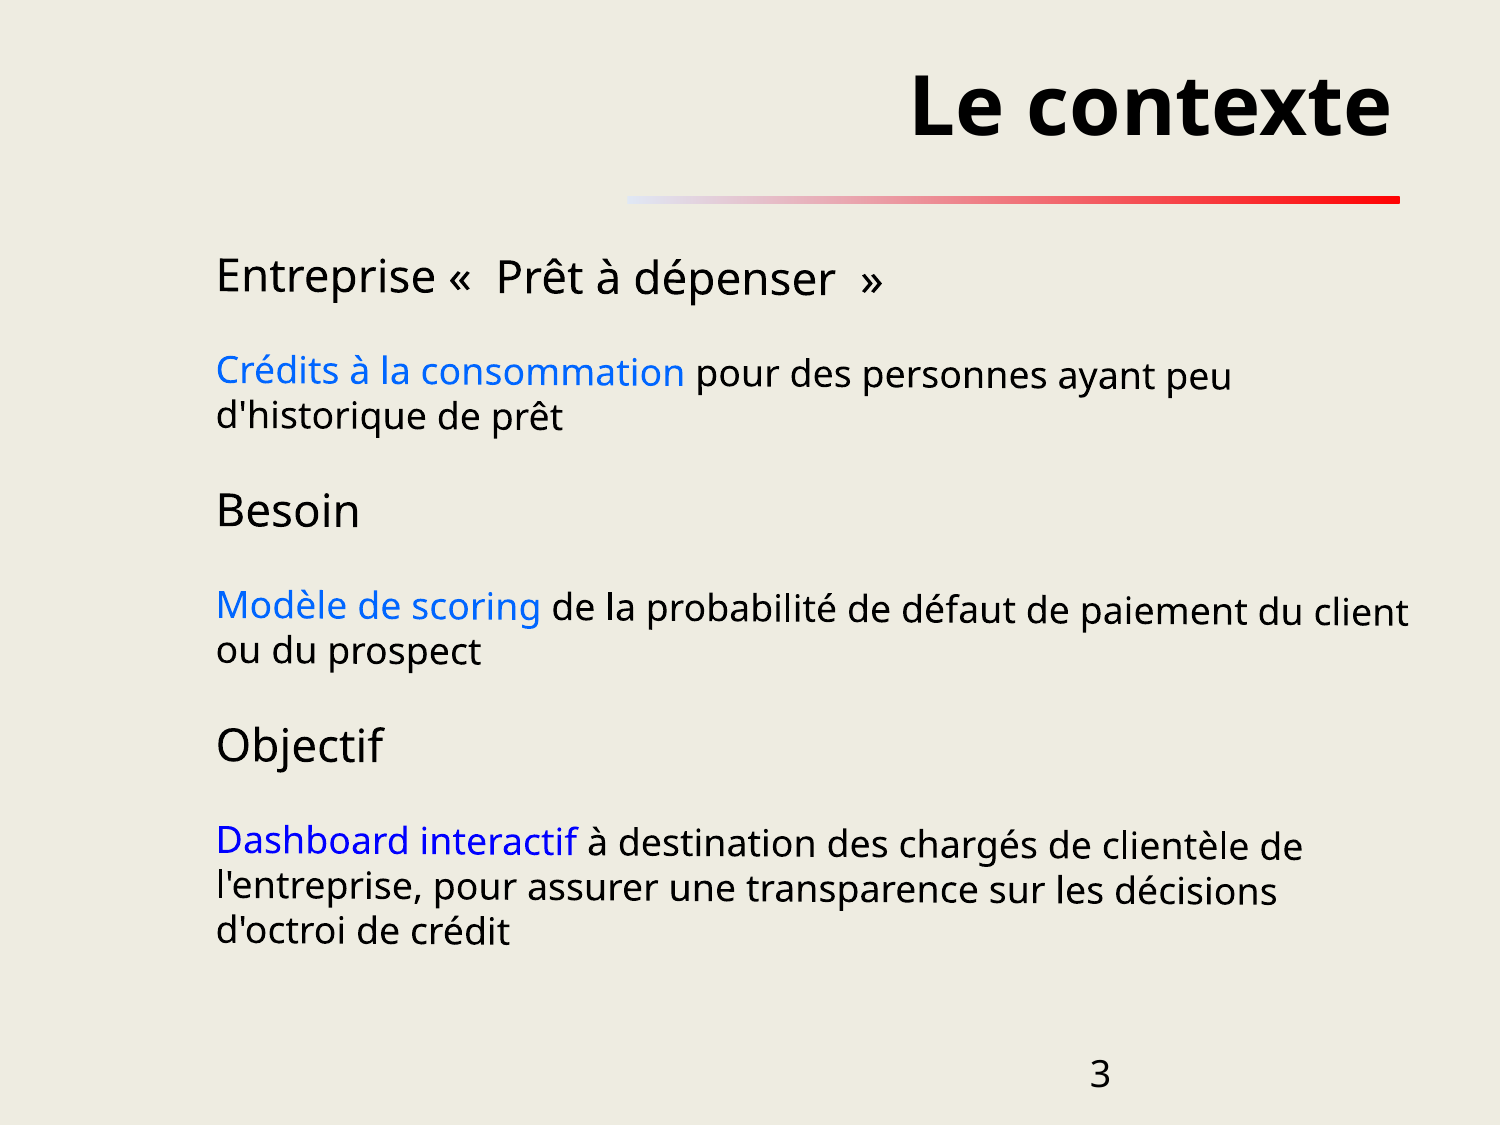

# Le contexte
Entreprise «  Prêt à dépenser  »
Crédits à la consommation pour des personnes ayant peu d'historique de prêt
Besoin
Modèle de scoring de la probabilité de défaut de paiement du client ou du prospect
Objectif
Dashboard interactif à destination des chargés de clientèle de l'entreprise, pour assurer une transparence sur les décisions d'octroi de crédit